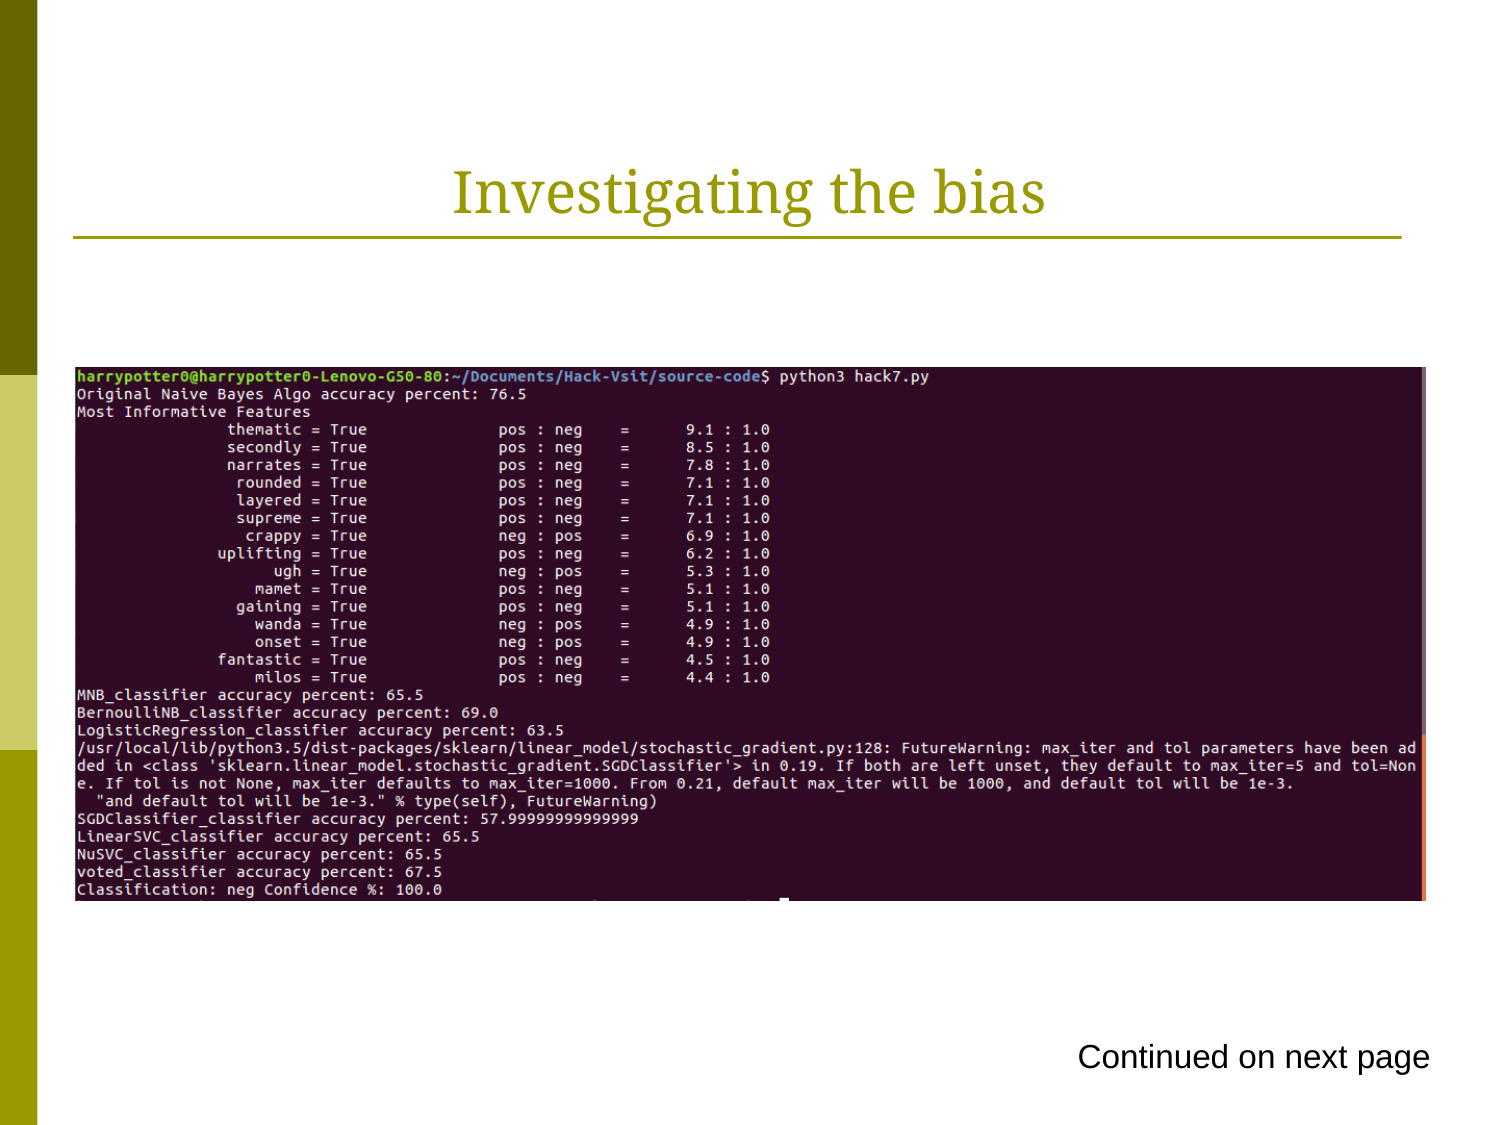

# Investigating the bias
Continued on next page